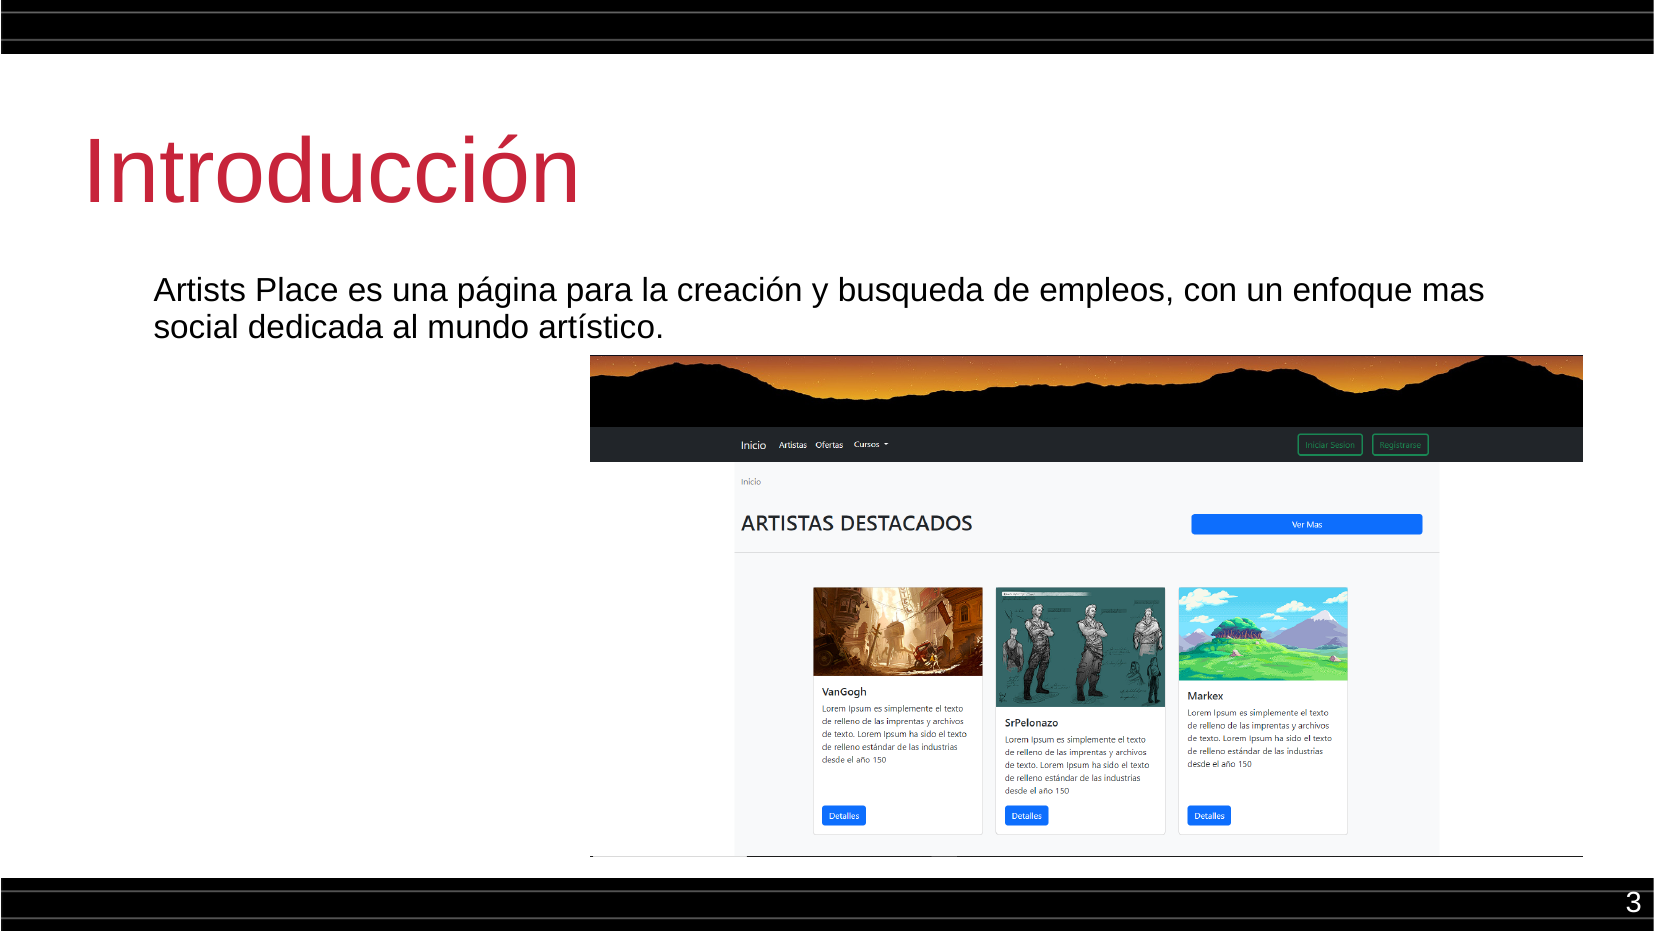

# Introducción
Artists Place es una página para la creación y busqueda de empleos, con un enfoque mas social dedicada al mundo artístico.